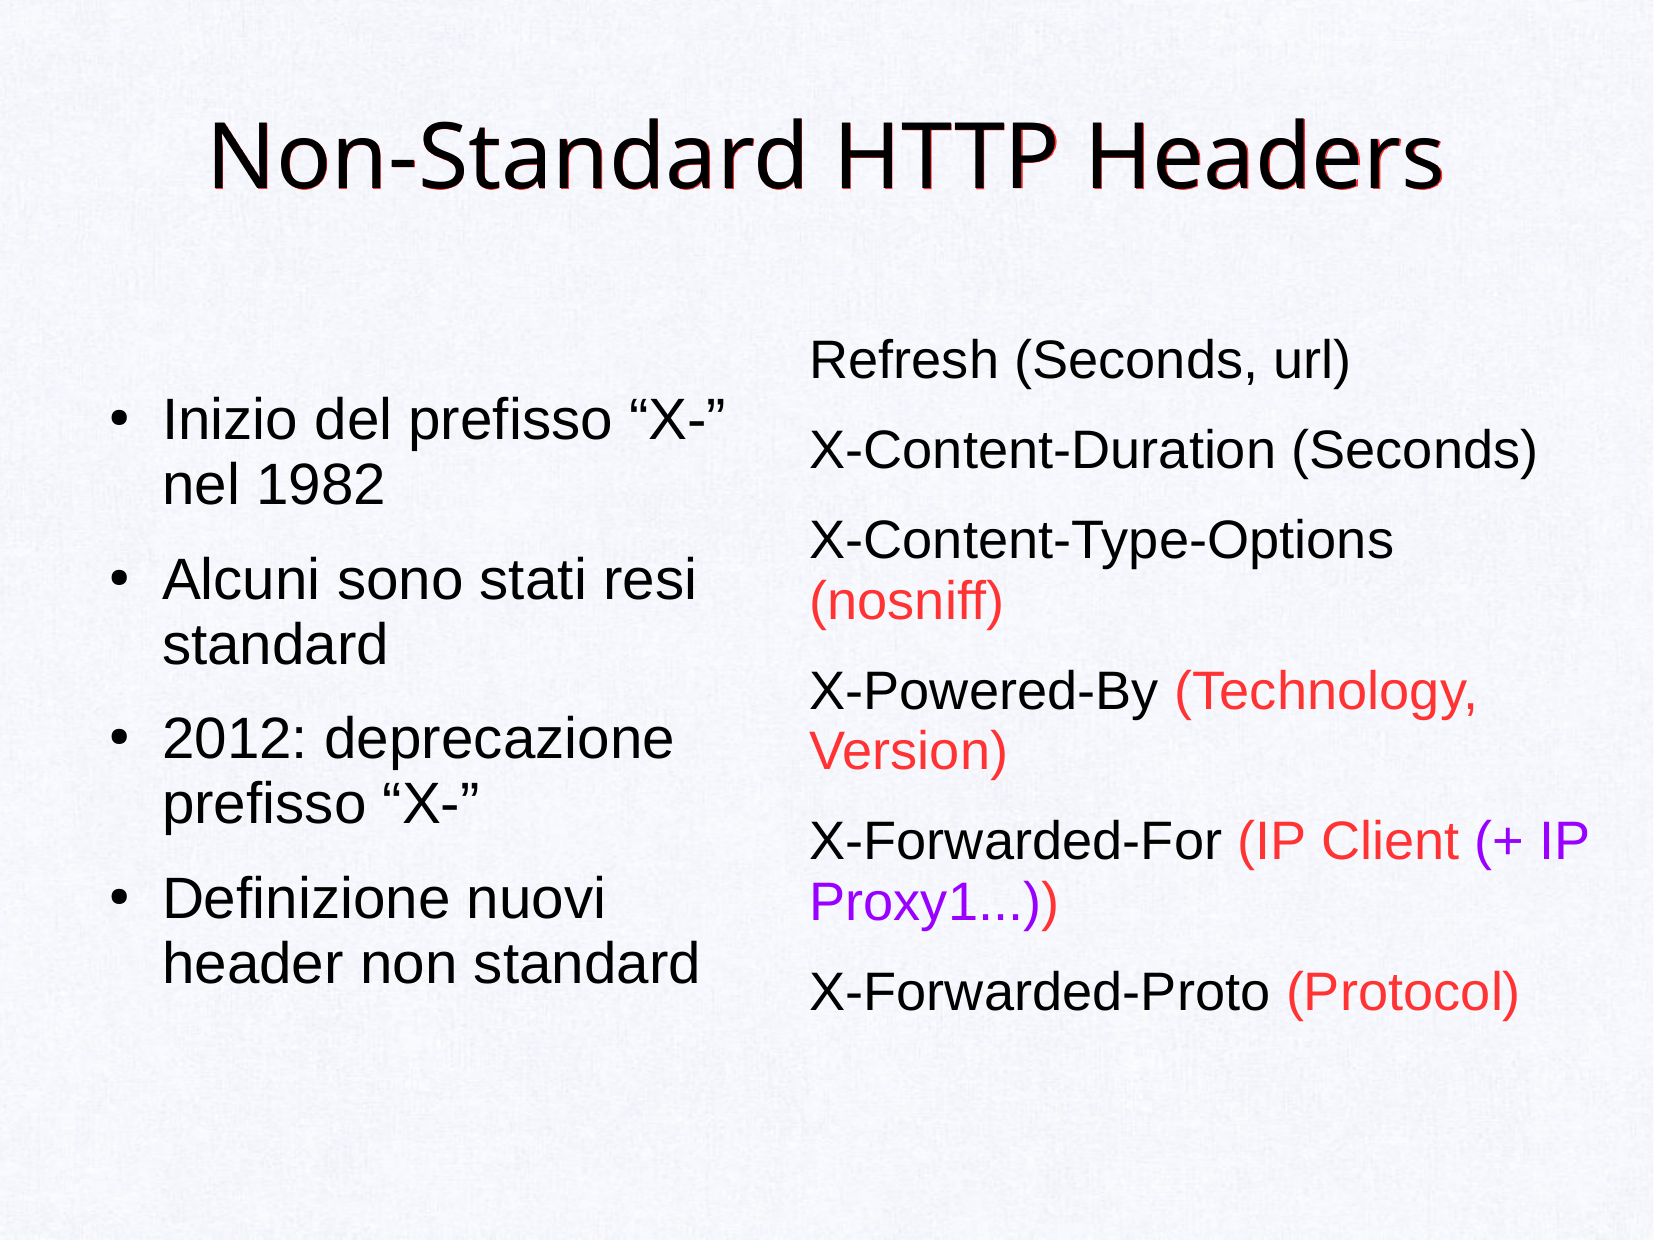

# Non-Standard HTTP Headers
Refresh (Seconds, url)
X-Content-Duration (Seconds)
X-Content-Type-Options (nosniff)
X-Powered-By (Technology, Version)
X-Forwarded-For (IP Client (+ IP Proxy1...))
X-Forwarded-Proto (Protocol)
Inizio del prefisso “X-” nel 1982
Alcuni sono stati resi standard
2012: deprecazione prefisso “X-”
Definizione nuovi header non standard